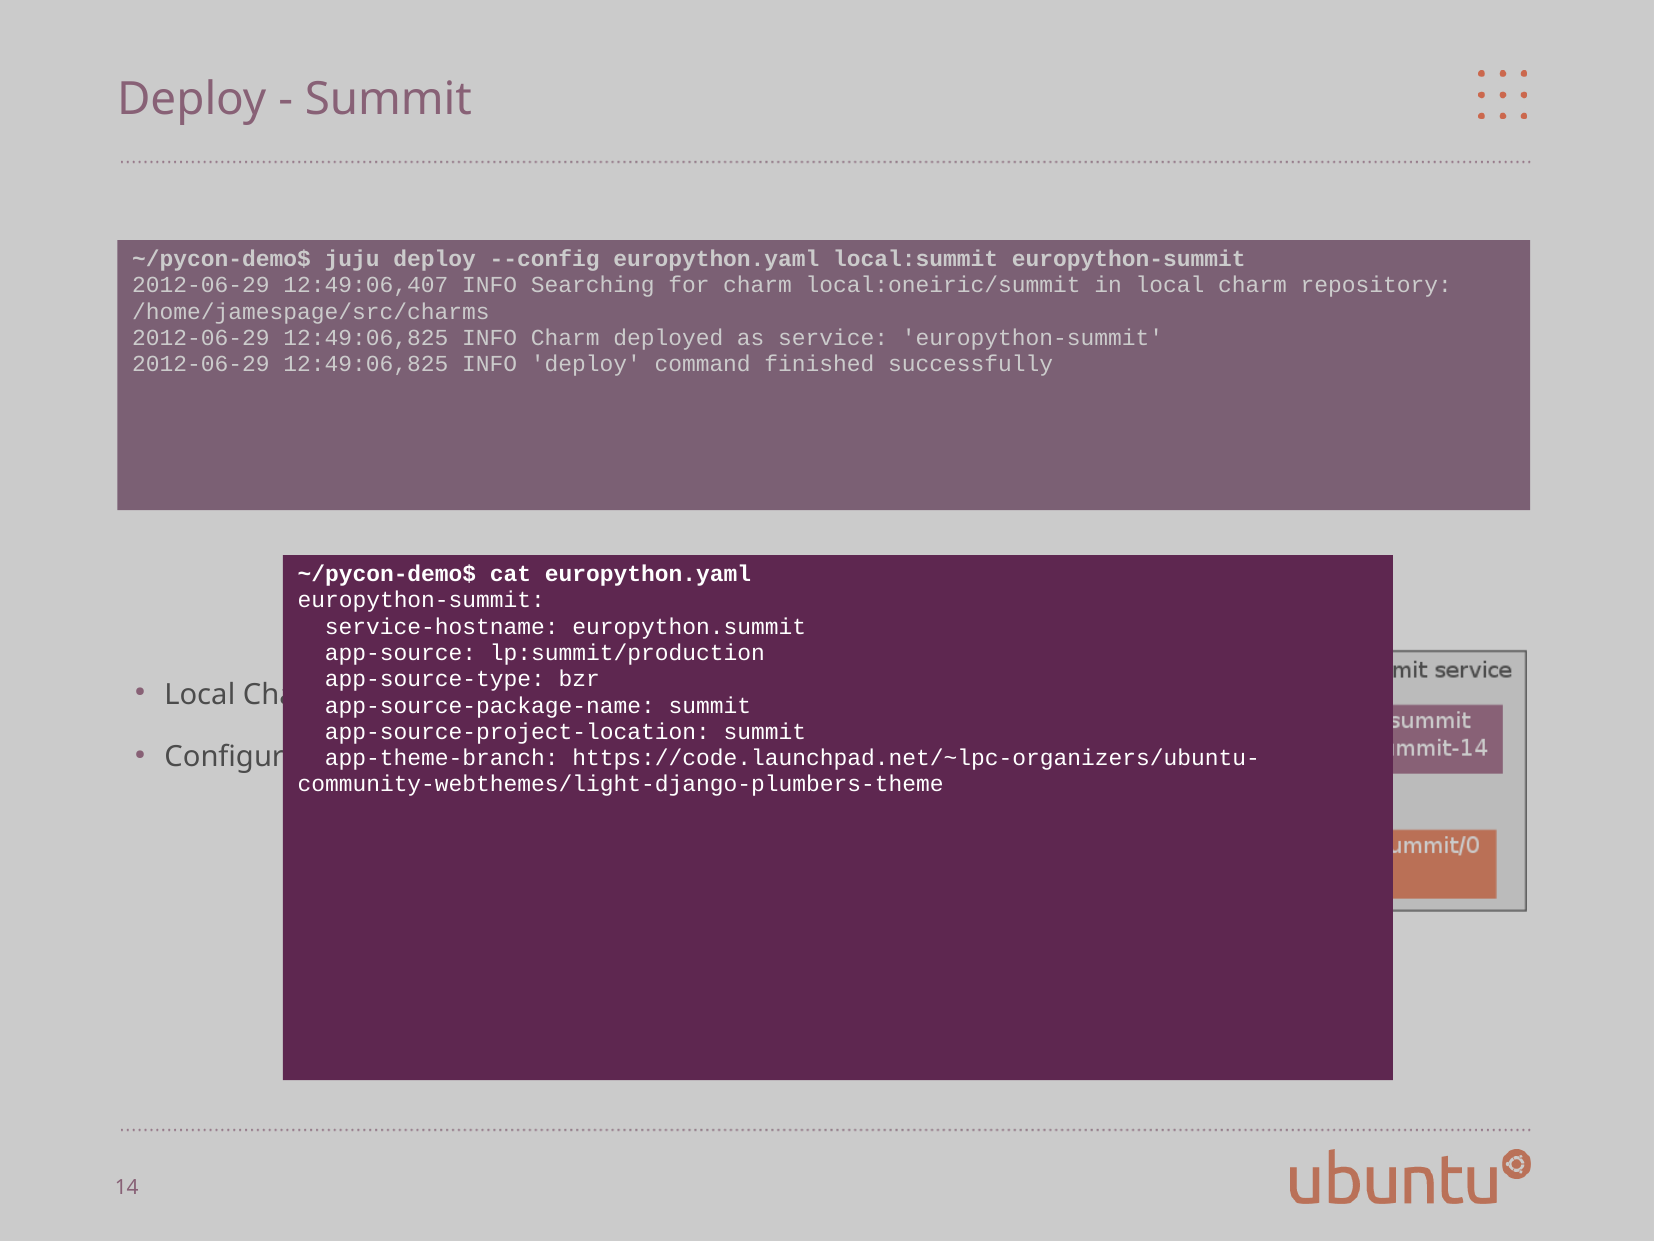

# Deploy - Summit
~/pycon-demo$ juju deploy --config europython.yaml local:summit europython-summit
2012-06-29 12:49:06,407 INFO Searching for charm local:oneiric/summit in local charm repository: /home/jamespage/src/charms
2012-06-29 12:49:06,825 INFO Charm deployed as service: 'europython-summit'
2012-06-29 12:49:06,825 INFO 'deploy' command finished successfully
~/pycon-demo$ cat europython.yaml
europython-summit:
 service-hostname: europython.summit
 app-source: lp:summit/production
 app-source-type: bzr
 app-source-package-name: summit
 app-source-project-location: summit
 app-theme-branch: https://code.launchpad.net/~lpc-organizers/ubuntu-community-webthemes/light-django-plumbers-theme
Local Charm
Configuration